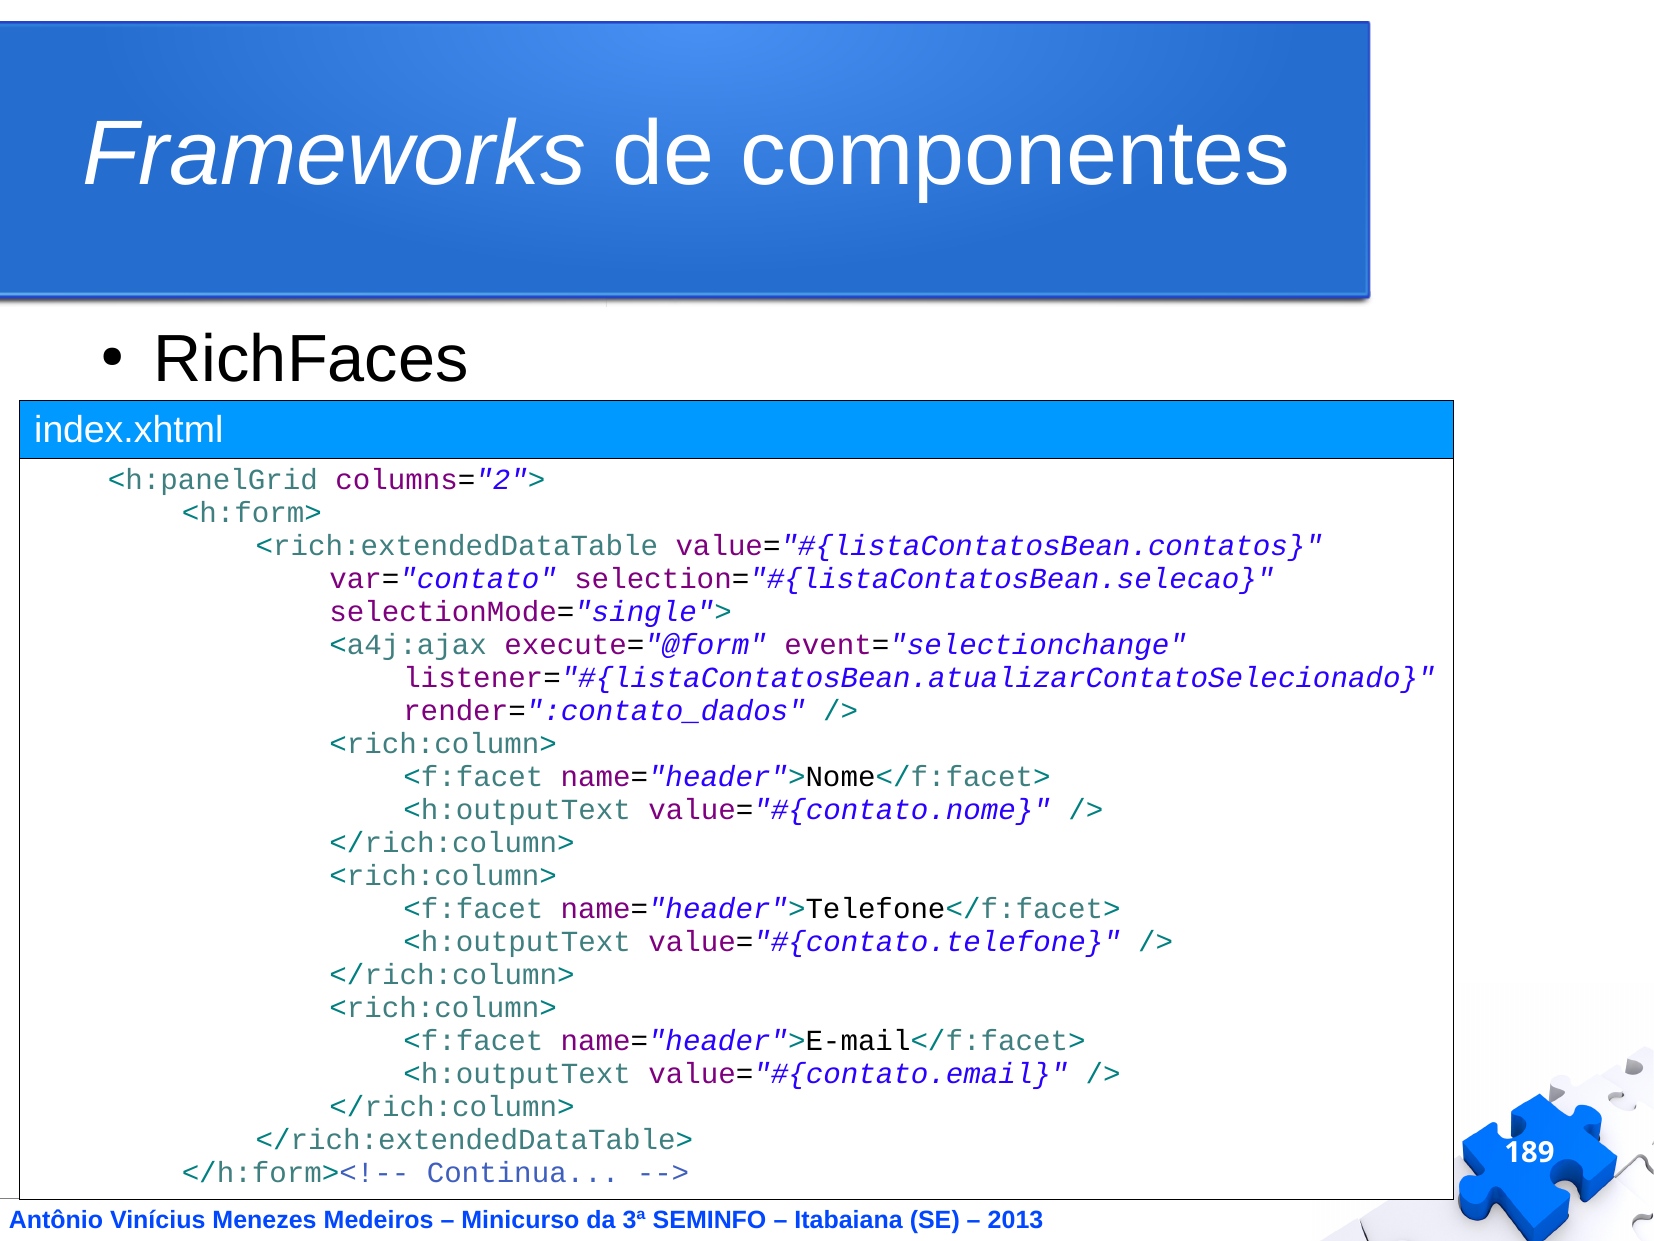

# Frameworks de componentes
RichFaces
| index.xhtml |
| --- |
| <h:panelGrid columns="2"> <h:form> <rich:extendedDataTable value="#{listaContatosBean.contatos}" var="contato" selection="#{listaContatosBean.selecao}" selectionMode="single"> <a4j:ajax execute="@form" event="selectionchange" listener="#{listaContatosBean.atualizarContatoSelecionado}" render=":contato\_dados" /> <rich:column> <f:facet name="header">Nome</f:facet> <h:outputText value="#{contato.nome}" /> </rich:column> <rich:column> <f:facet name="header">Telefone</f:facet> <h:outputText value="#{contato.telefone}" /> </rich:column> <rich:column> <f:facet name="header">E-mail</f:facet> <h:outputText value="#{contato.email}" /> </rich:column> </rich:extendedDataTable> </h:form><!-- Continua... --> |
189